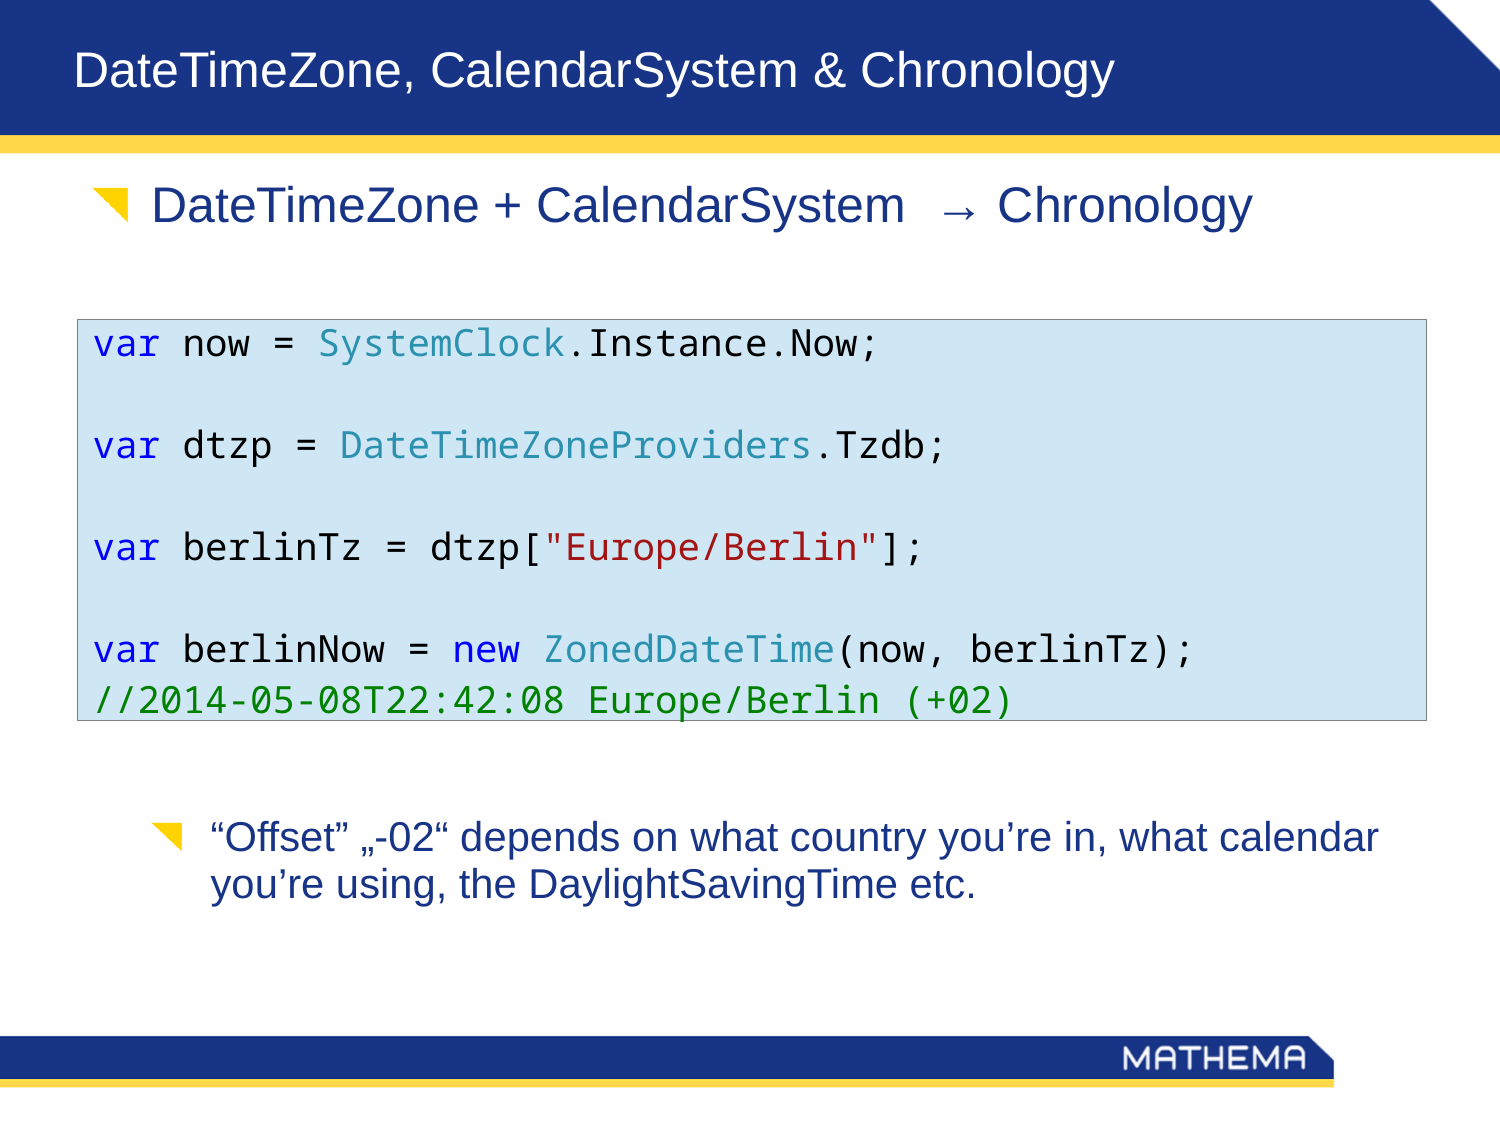

DateTimeZone, CalendarSystem & Chronology
# DateTimeZone + CalendarSystem → Chronology
“Offset” „-02“ depends on what country you’re in, what calendar you’re using, the DaylightSavingTime etc.
var now = SystemClock.Instance.Now;
var dtzp = DateTimeZoneProviders.Tzdb;
var berlinTz = dtzp["Europe/Berlin"];
var berlinNow = new ZonedDateTime(now, berlinTz);
//2014-05-08T22:42:08 Europe/Berlin (+02)